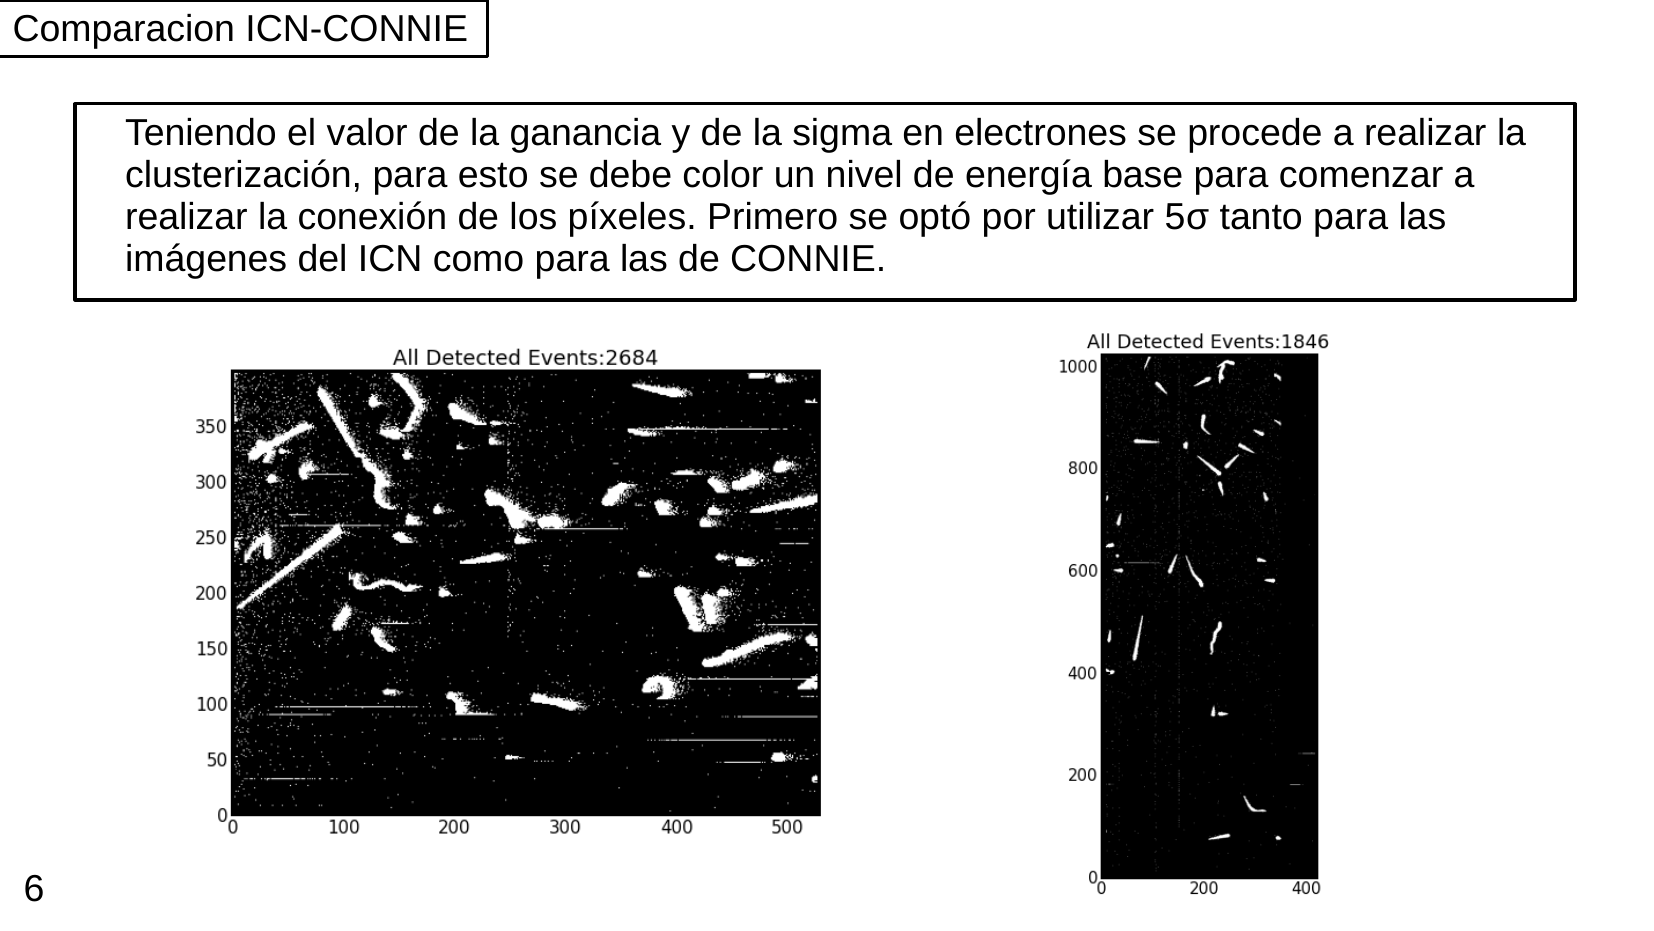

Comparacion ICN-CONNIE
Teniendo el valor de la ganancia y de la sigma en electrones se procede a realizar la clusterización, para esto se debe color un nivel de energía base para comenzar a realizar la conexión de los píxeles. Primero se optó por utilizar 5σ tanto para las imágenes del ICN como para las de CONNIE.